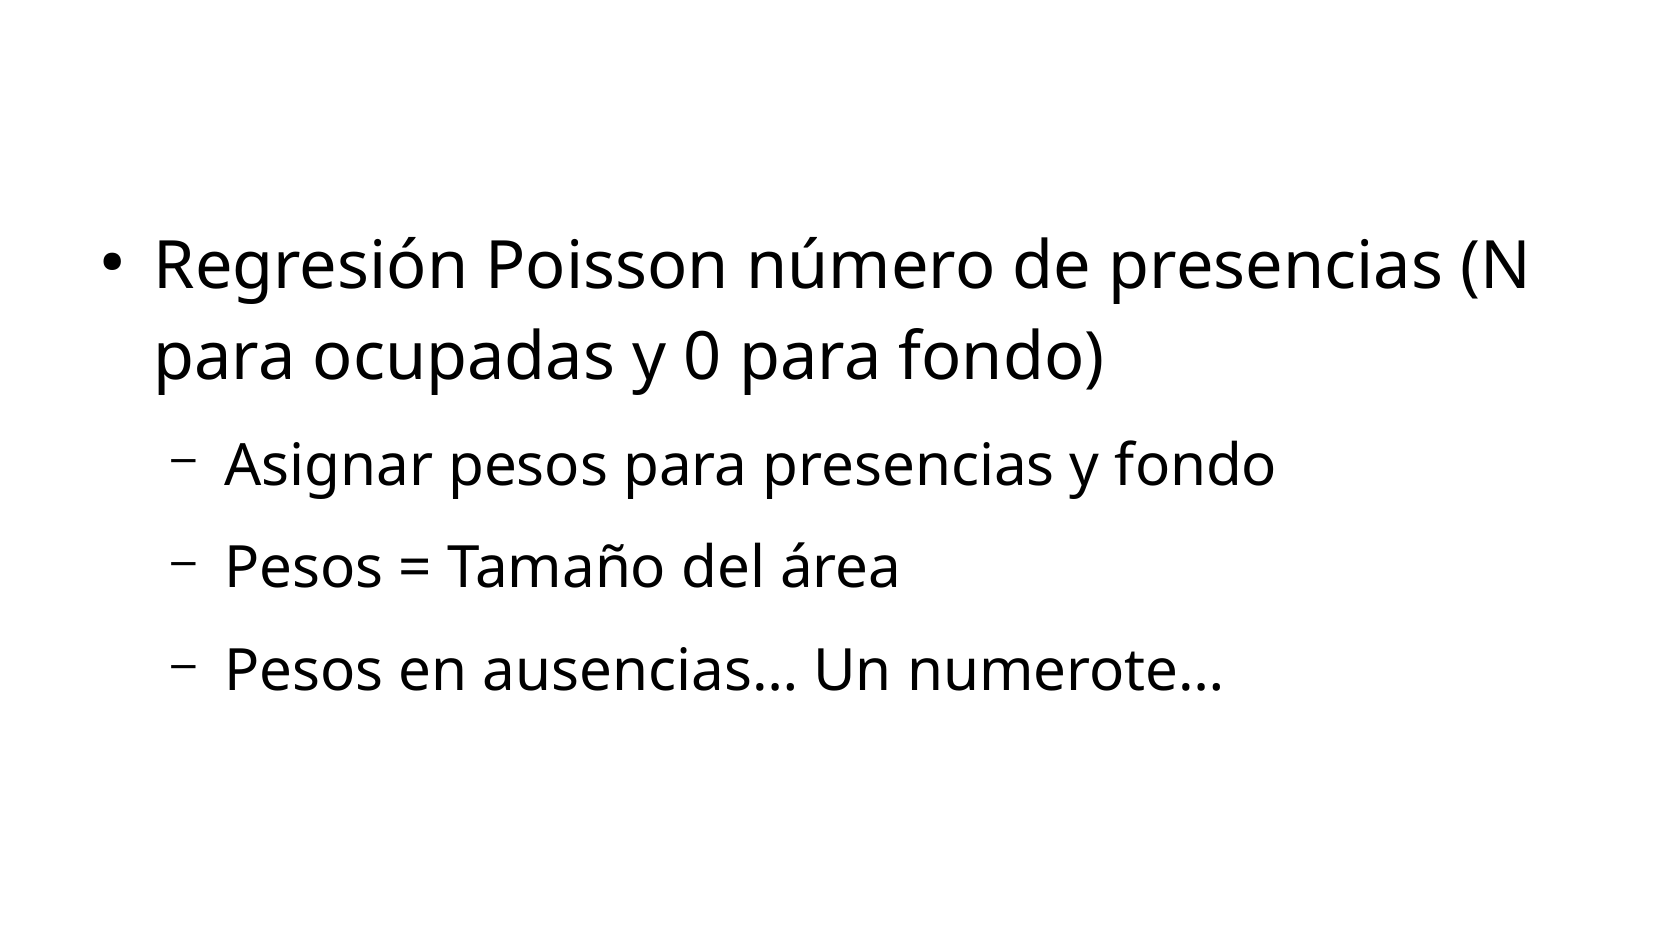

# Regresión Poisson número de presencias (N para ocupadas y 0 para fondo)
Asignar pesos para presencias y fondo
Pesos = Tamaño del área
Pesos en ausencias… Un numerote…